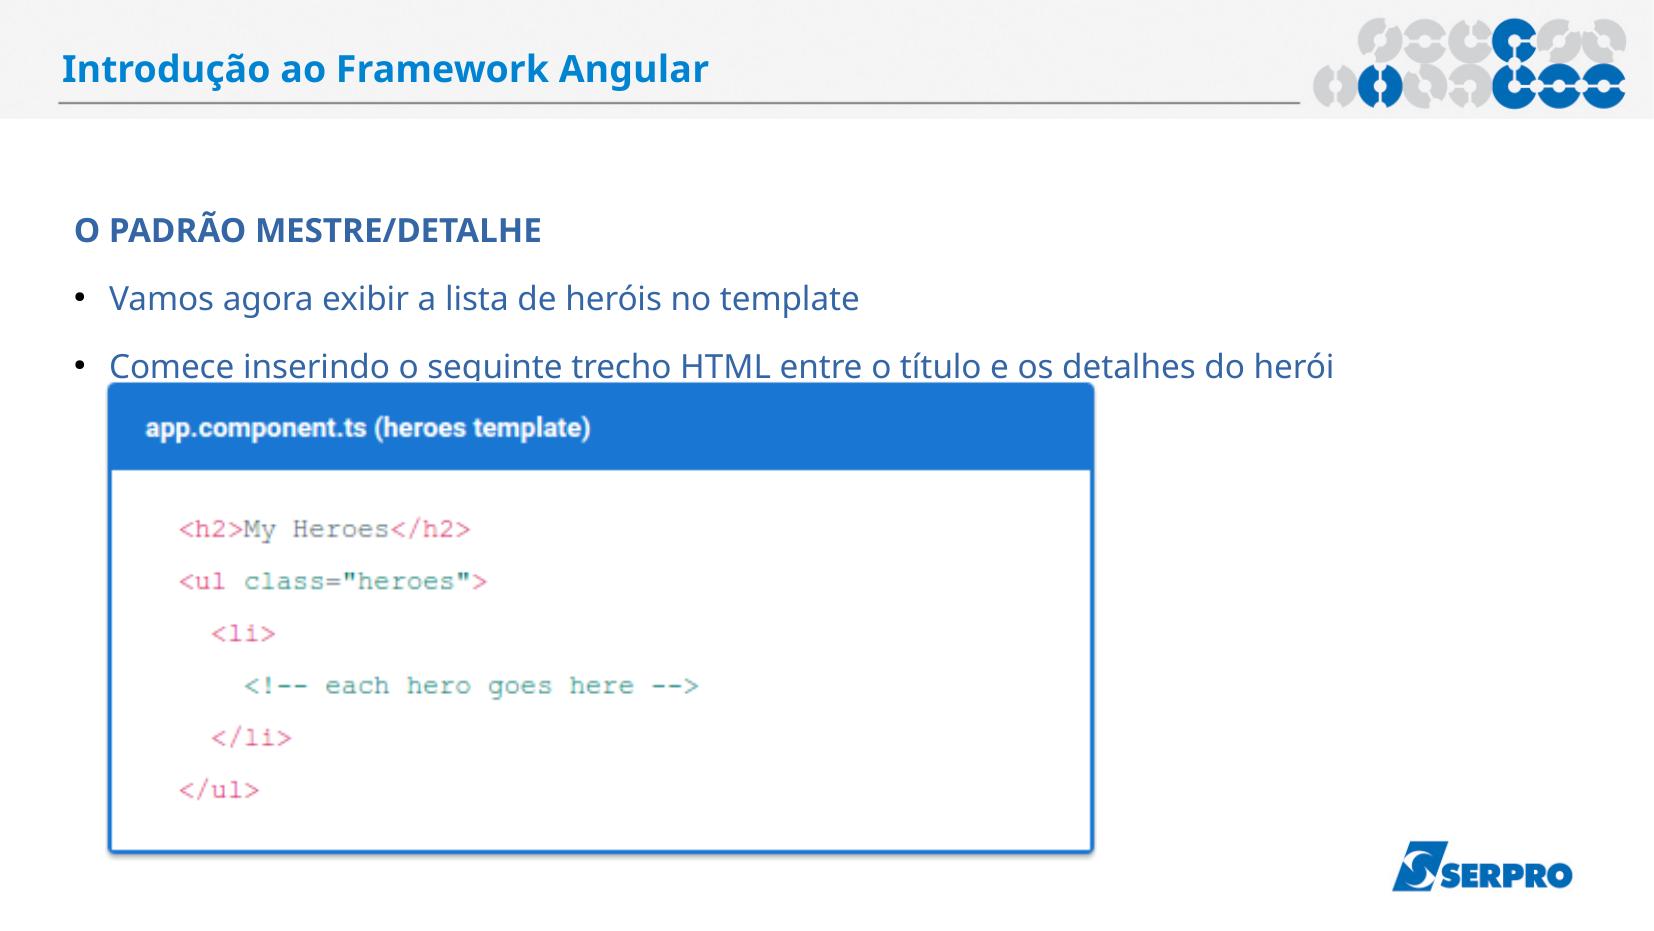

Introdução ao Framework Angular
O PADRÃO MESTRE/DETALHE
Vamos agora exibir a lista de heróis no template
Comece inserindo o seguinte trecho HTML entre o título e os detalhes do herói